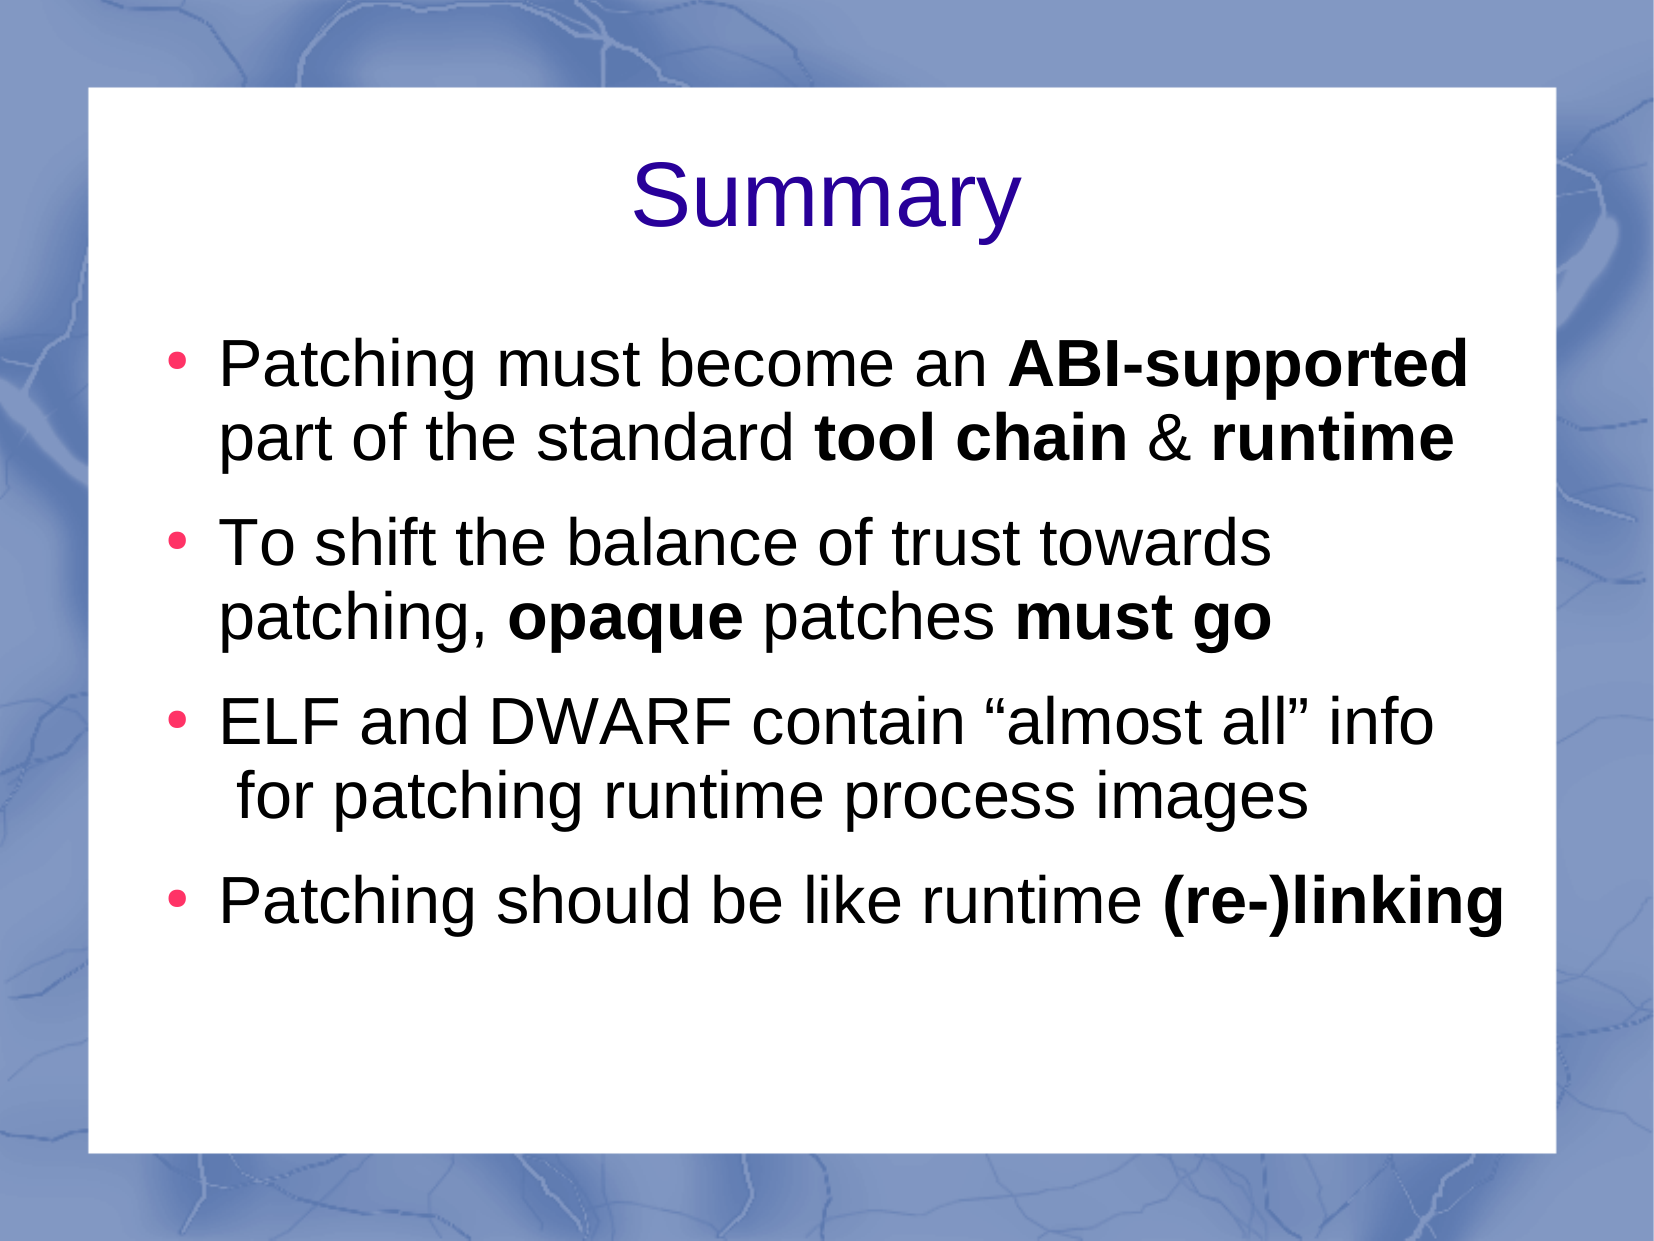

# Summary
Patching must become an ABI-supported part of the standard tool chain & runtime
To shift the balance of trust towards patching, opaque patches must go
ELF and DWARF contain “almost all” info
 for patching runtime process images
Patching should be like runtime (re-)linking